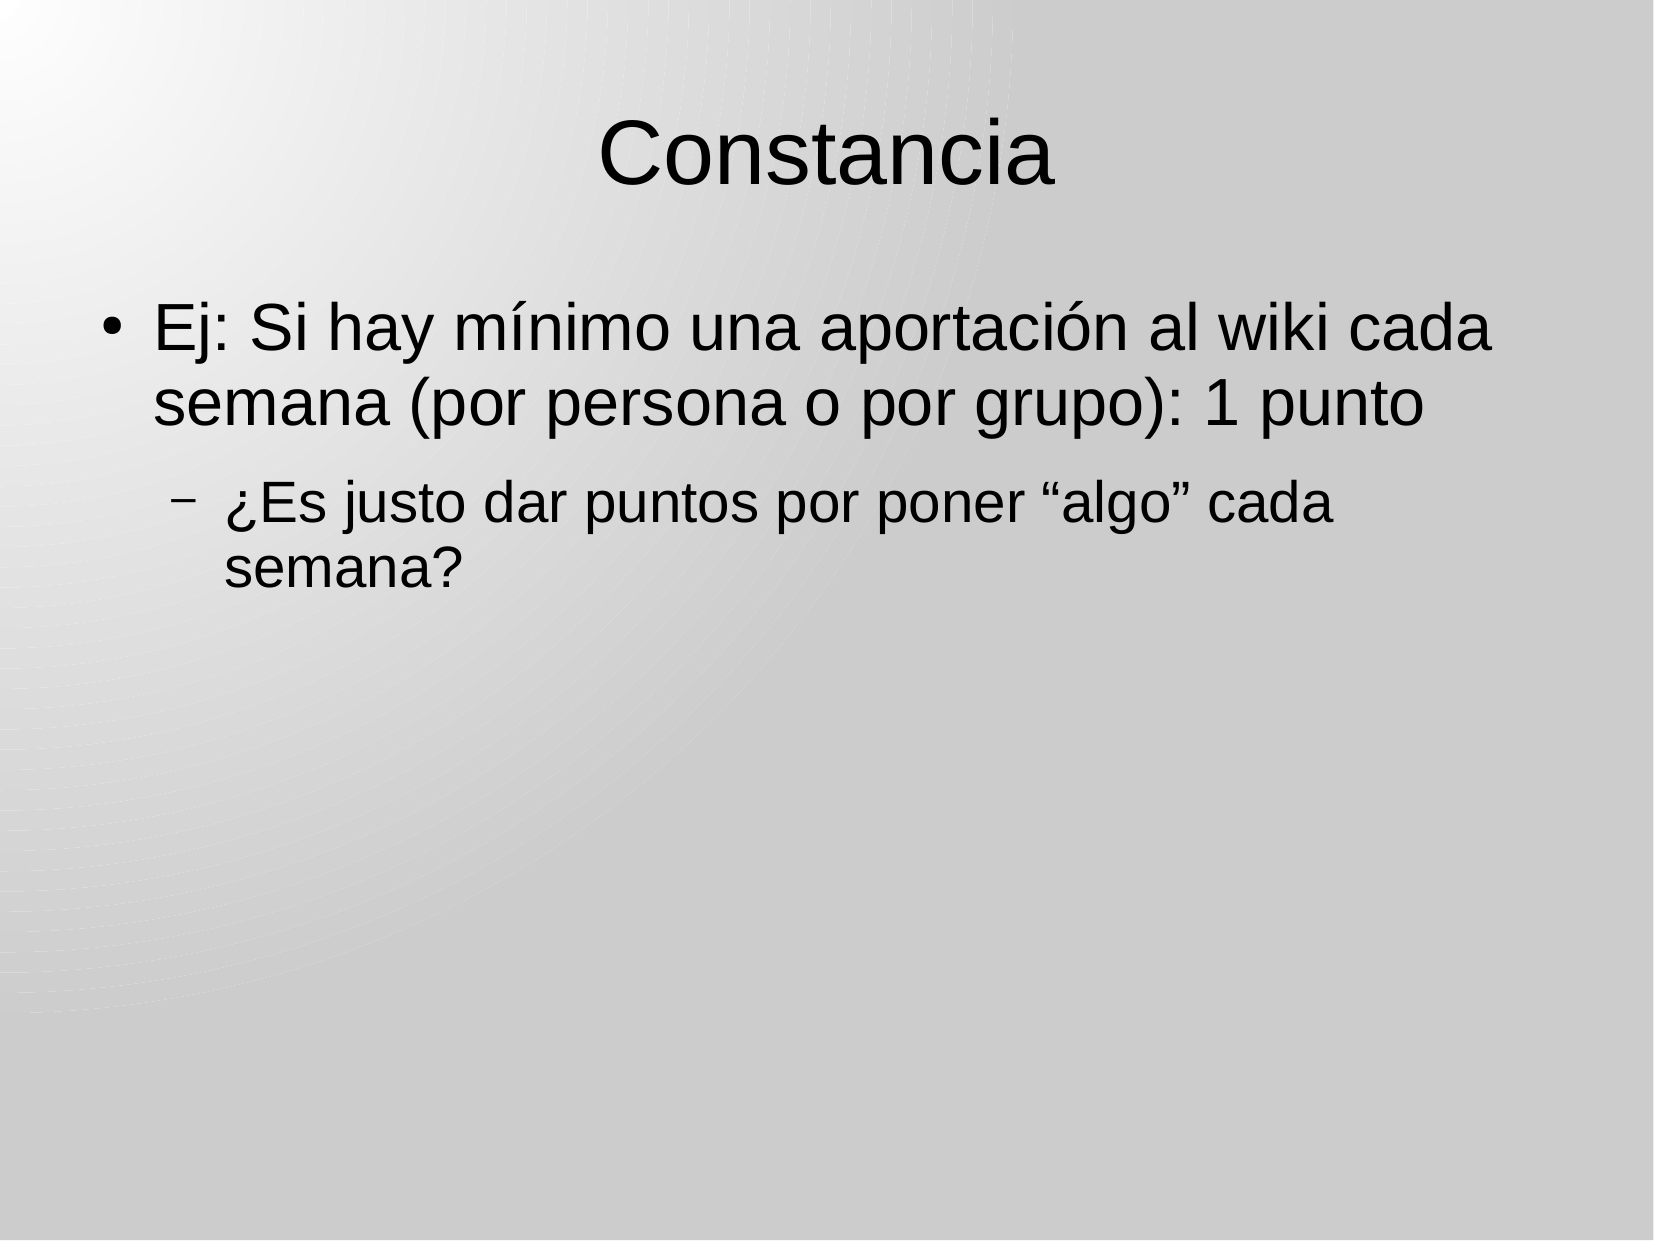

# Constancia
Ej: Si hay mínimo una aportación al wiki cada semana (por persona o por grupo): 1 punto
¿Es justo dar puntos por poner “algo” cada semana?